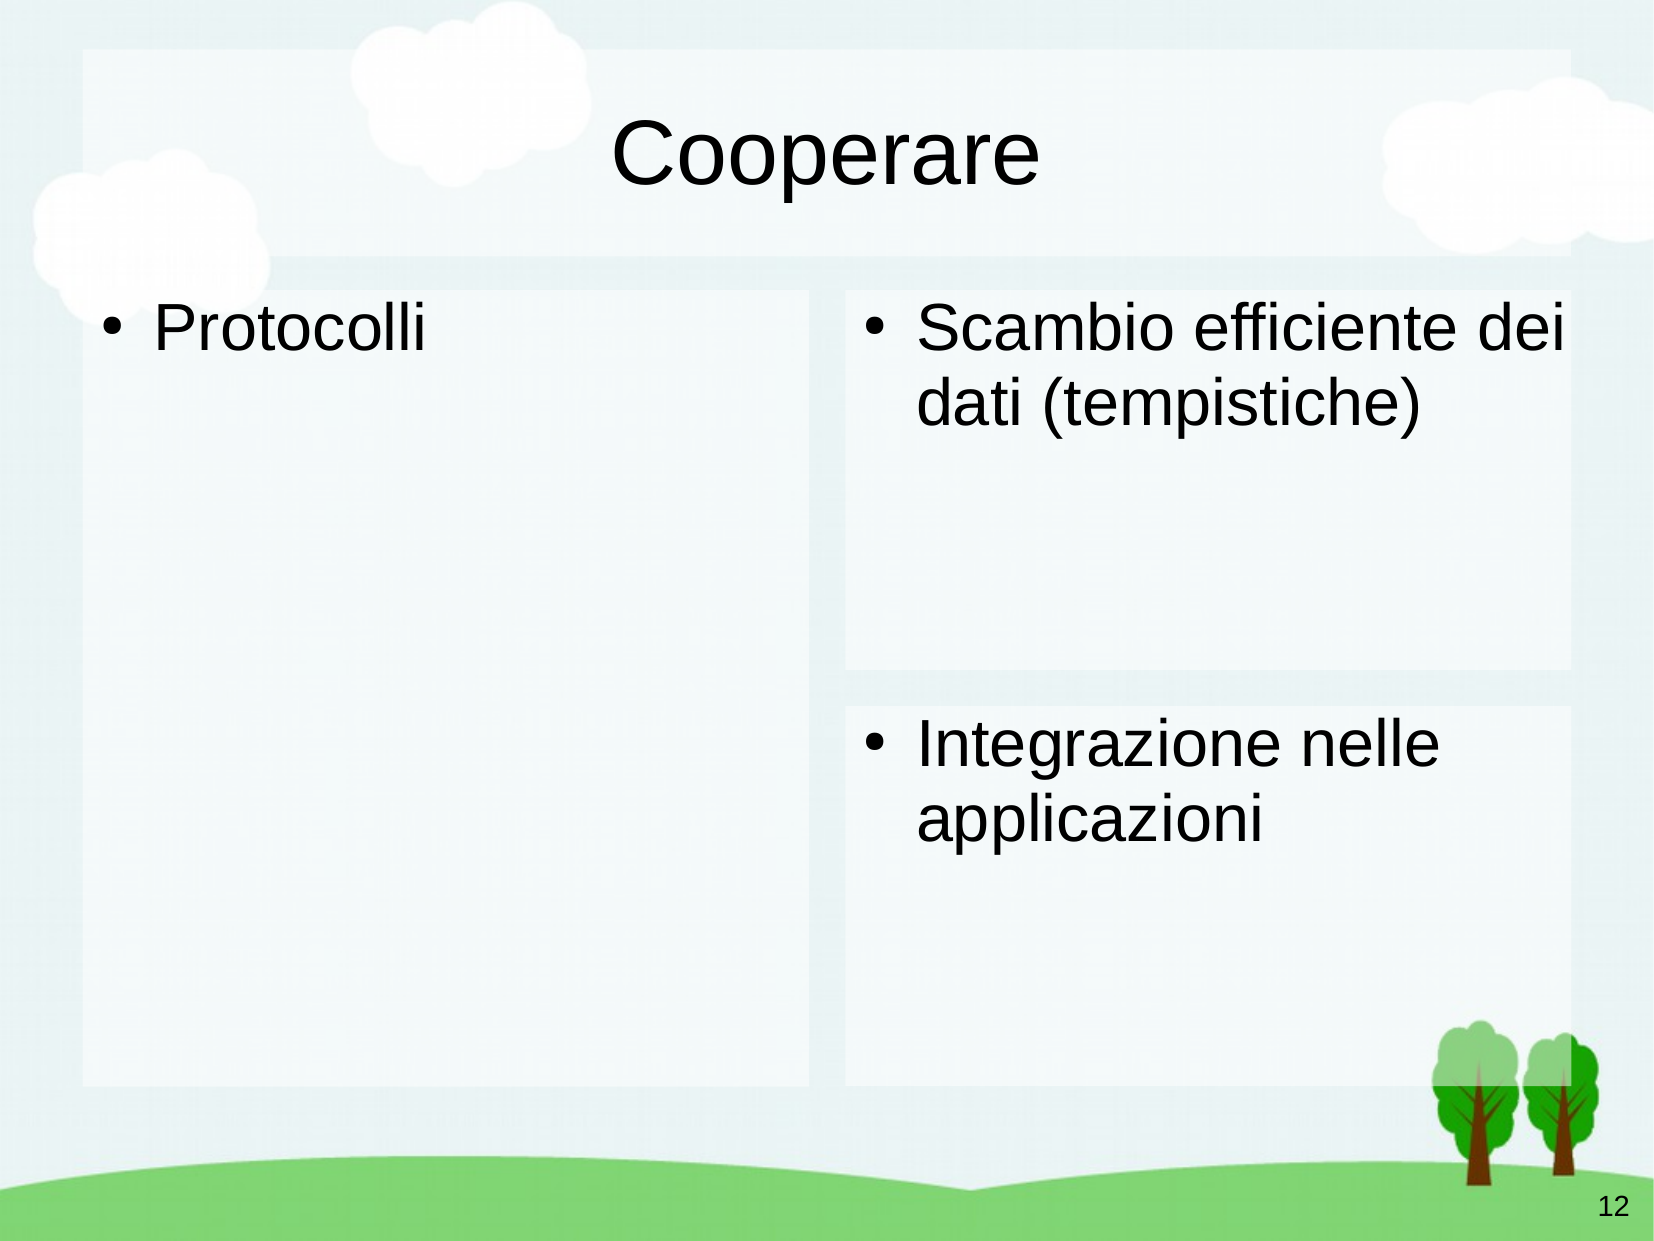

# Cooperare
Protocolli
Scambio efficiente dei dati (tempistiche)
Integrazione nelle applicazioni
12